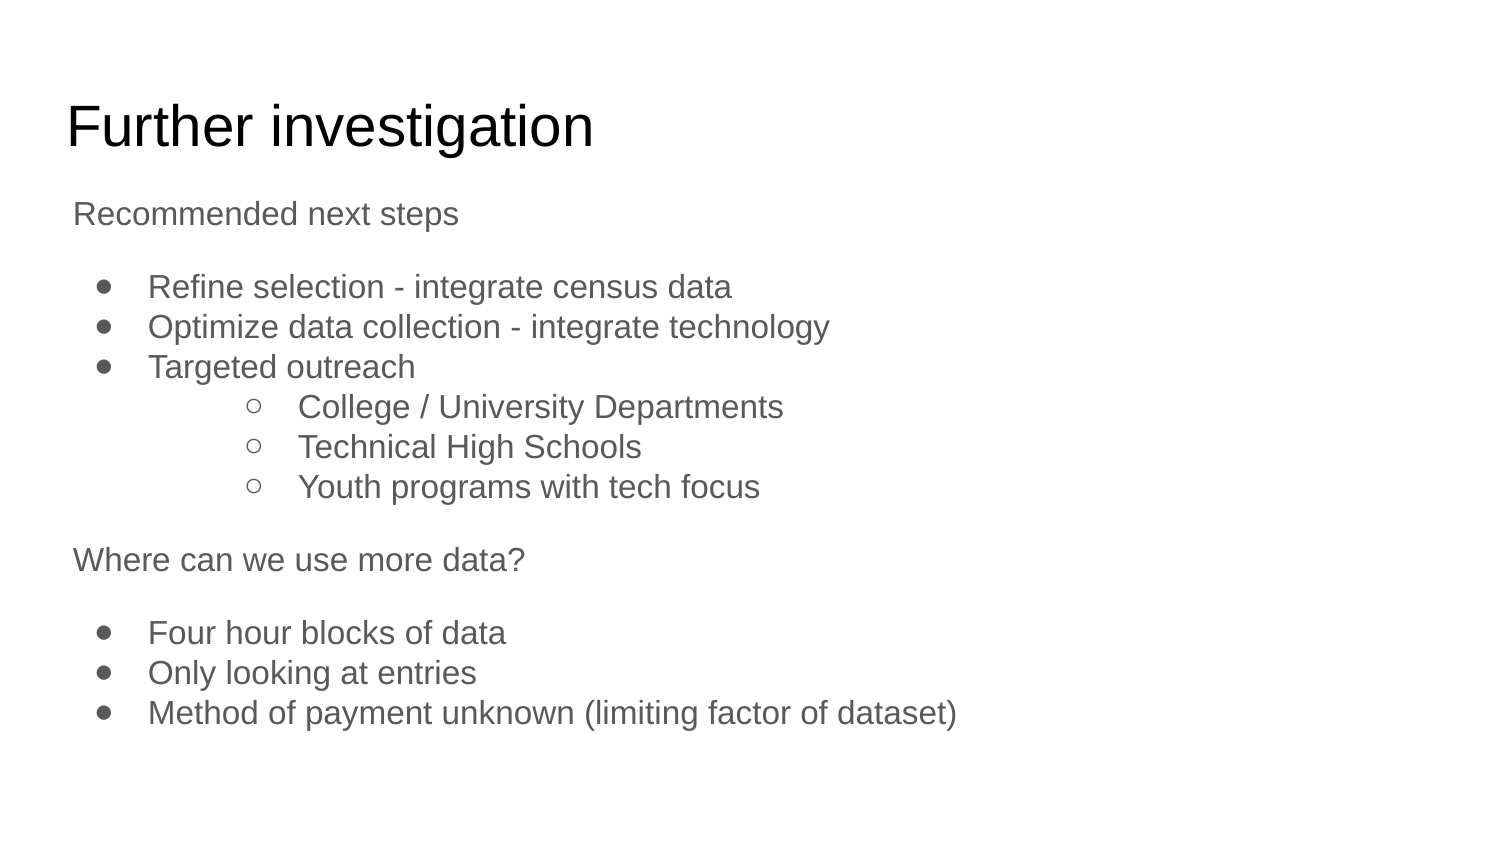

# Further investigation
Recommended next steps
Refine selection - integrate census data
Optimize data collection - integrate technology
Targeted outreach
College / University Departments
Technical High Schools
Youth programs with tech focus
Where can we use more data?
Four hour blocks of data
Only looking at entries
Method of payment unknown (limiting factor of dataset)